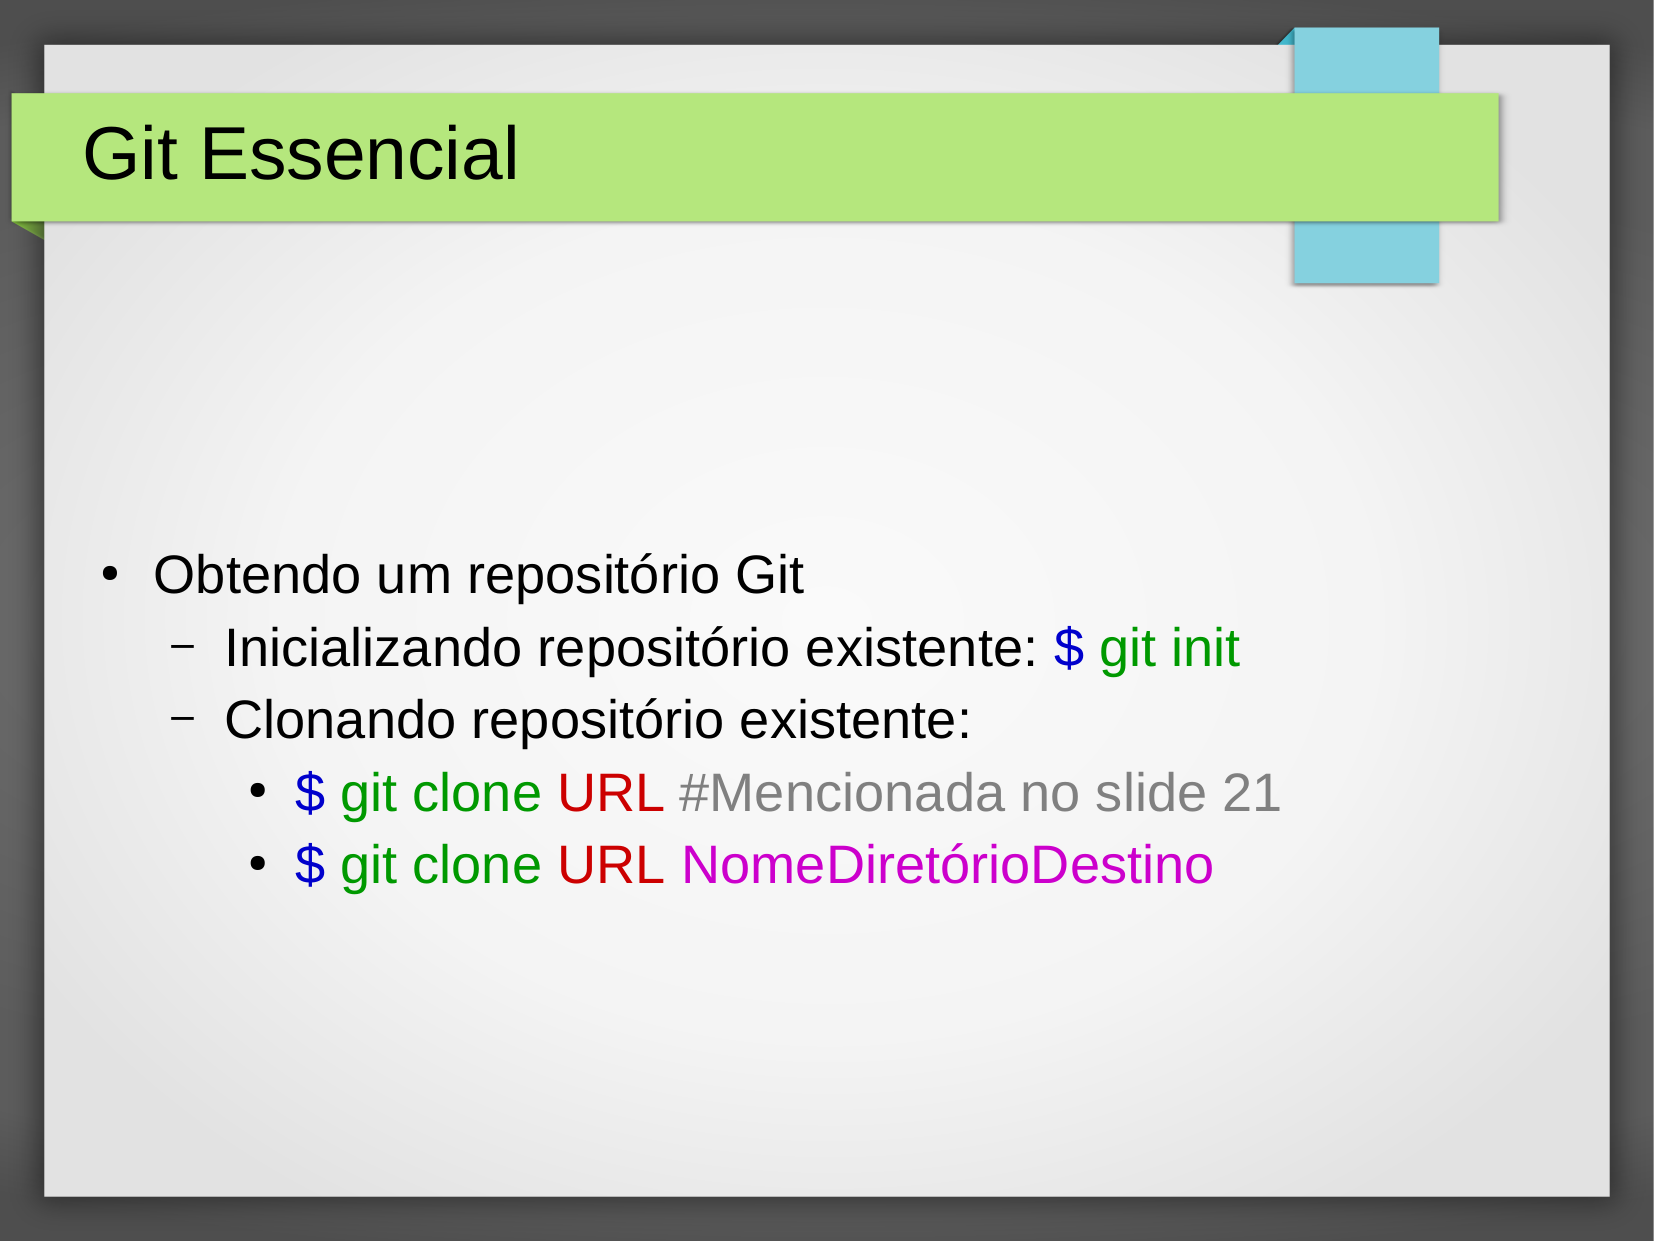

# Git Essencial
Obtendo um repositório Git
Inicializando repositório existente: $ git init
Clonando repositório existente:
$ git clone URL #Mencionada no slide 21
$ git clone URL NomeDiretórioDestino